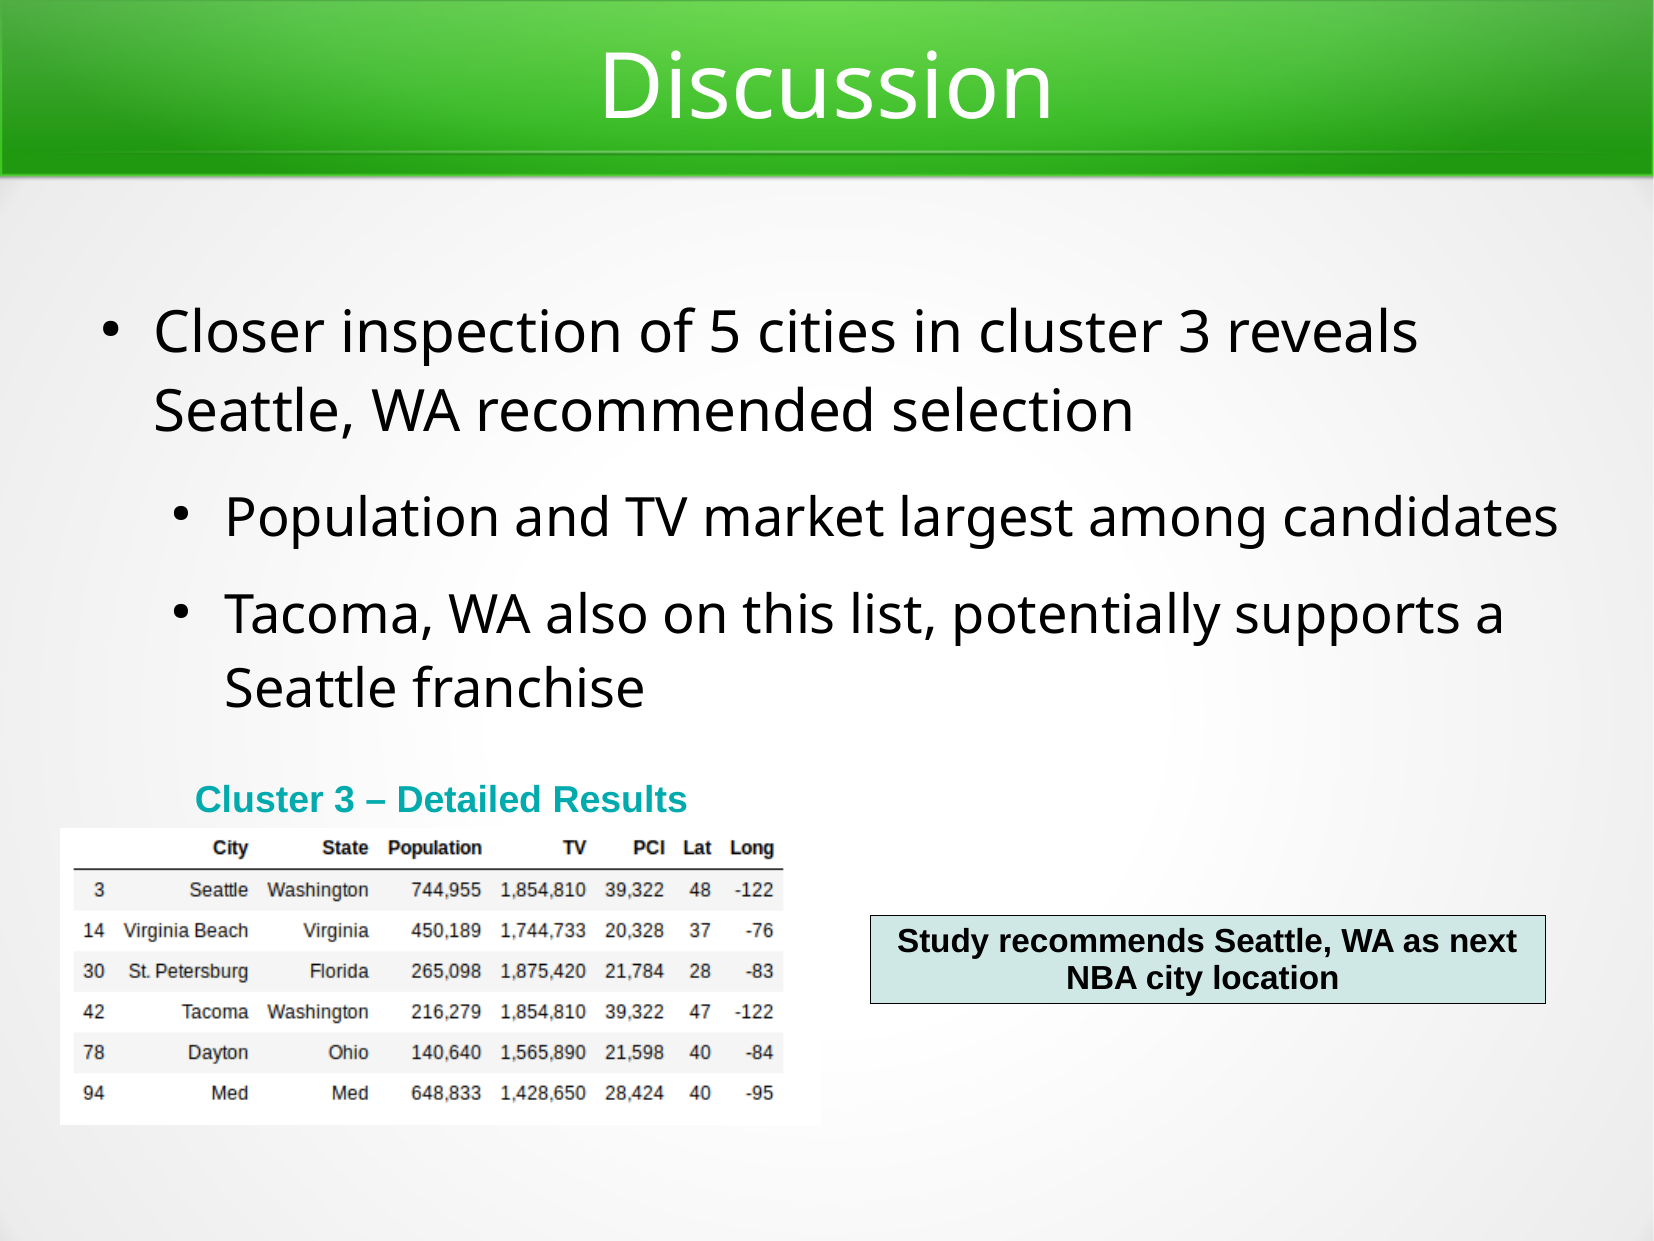

# Discussion
Closer inspection of 5 cities in cluster 3 reveals Seattle, WA recommended selection
Population and TV market largest among candidates
Tacoma, WA also on this list, potentially supports a Seattle franchise
Cluster 3 – Detailed Results
Study recommends Seattle, WA as next NBA city location